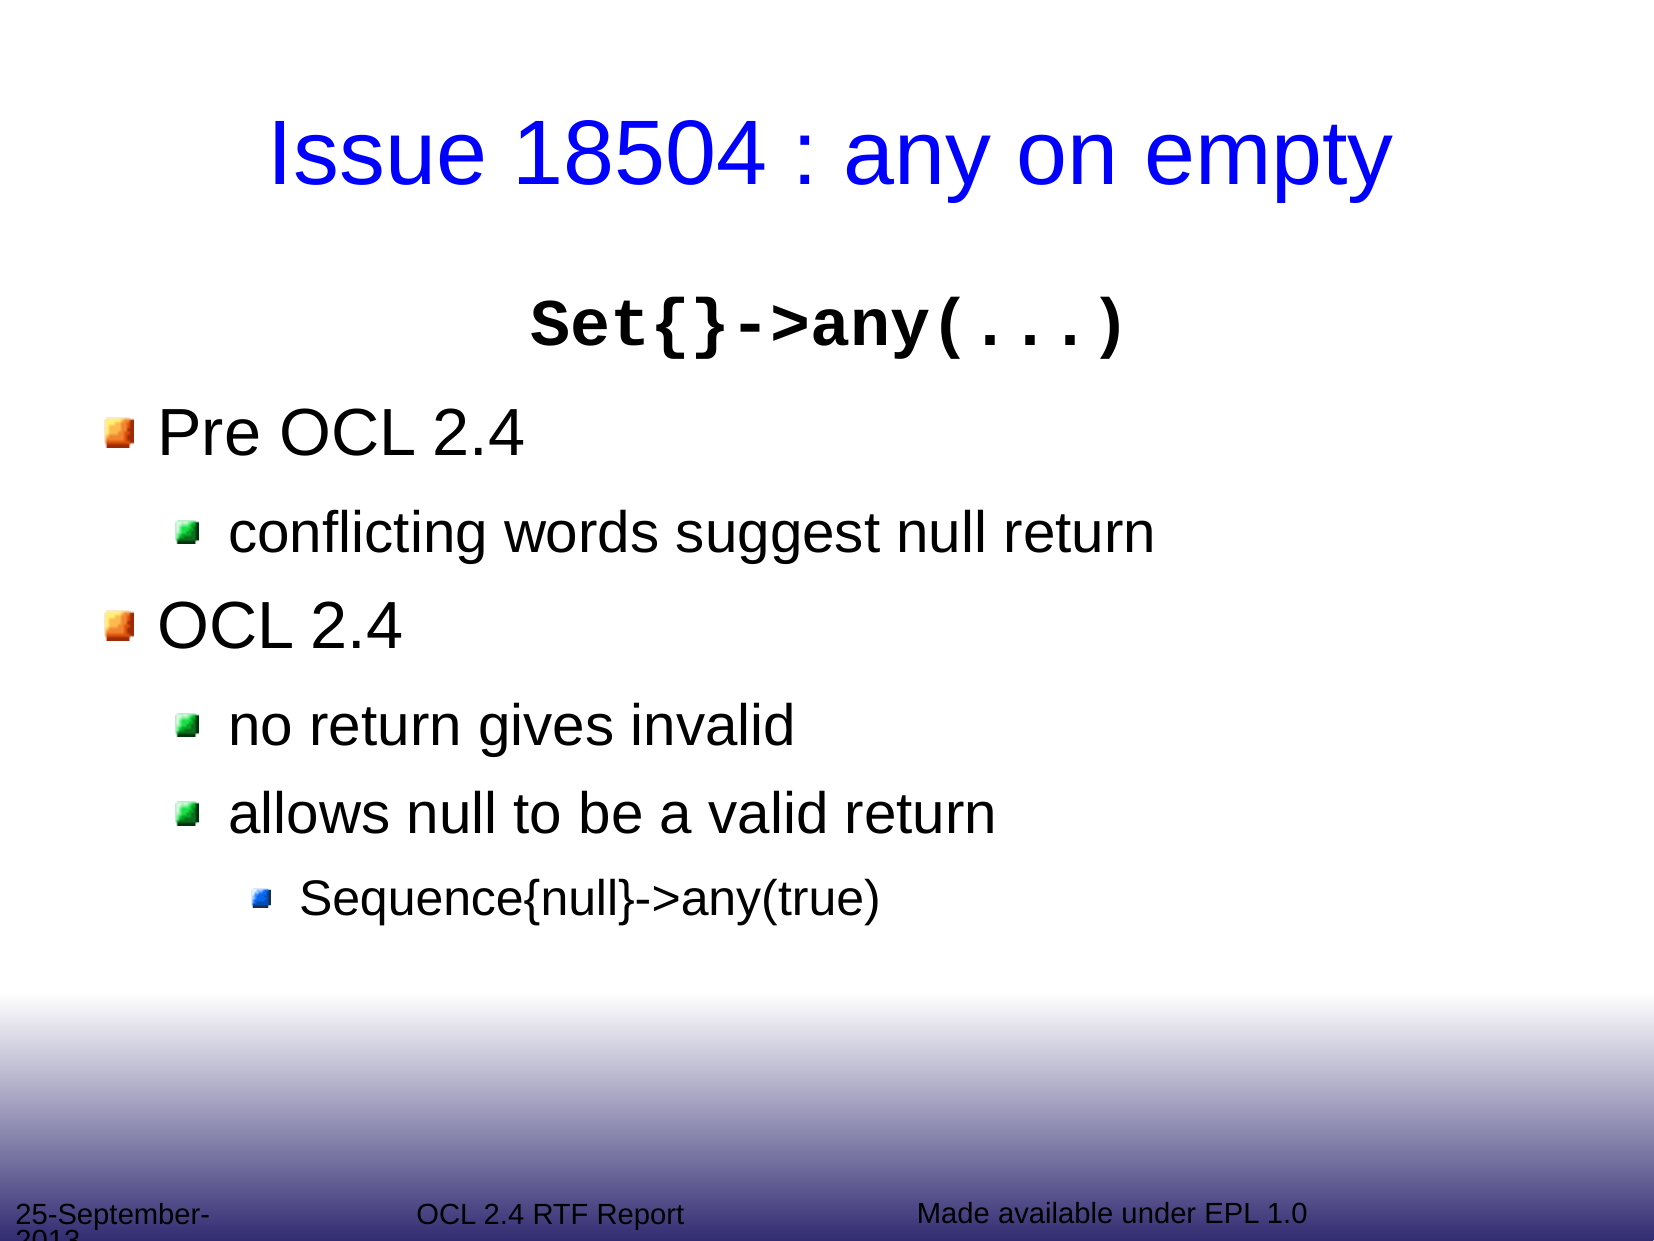

# Issue 18504 : any on empty
Set{}->any(...)
Pre OCL 2.4
conflicting words suggest null return
OCL 2.4
no return gives invalid
allows null to be a valid return
Sequence{null}->any(true)
25-September-2013
OCL 2.4 RTF Report